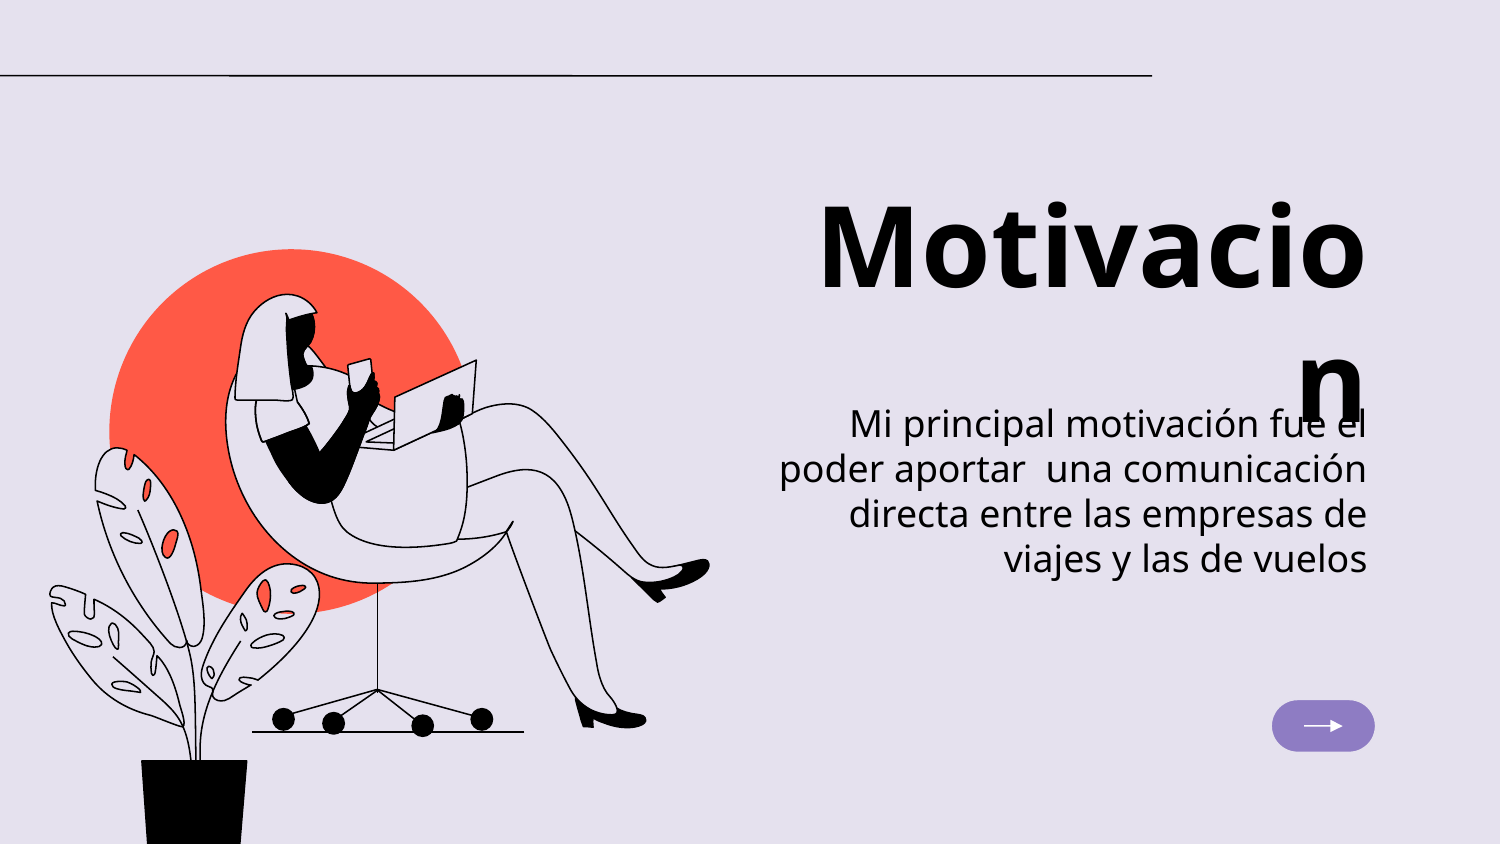

# Motivacion
Mi principal motivación fue el poder aportar una comunicación directa entre las empresas de viajes y las de vuelos